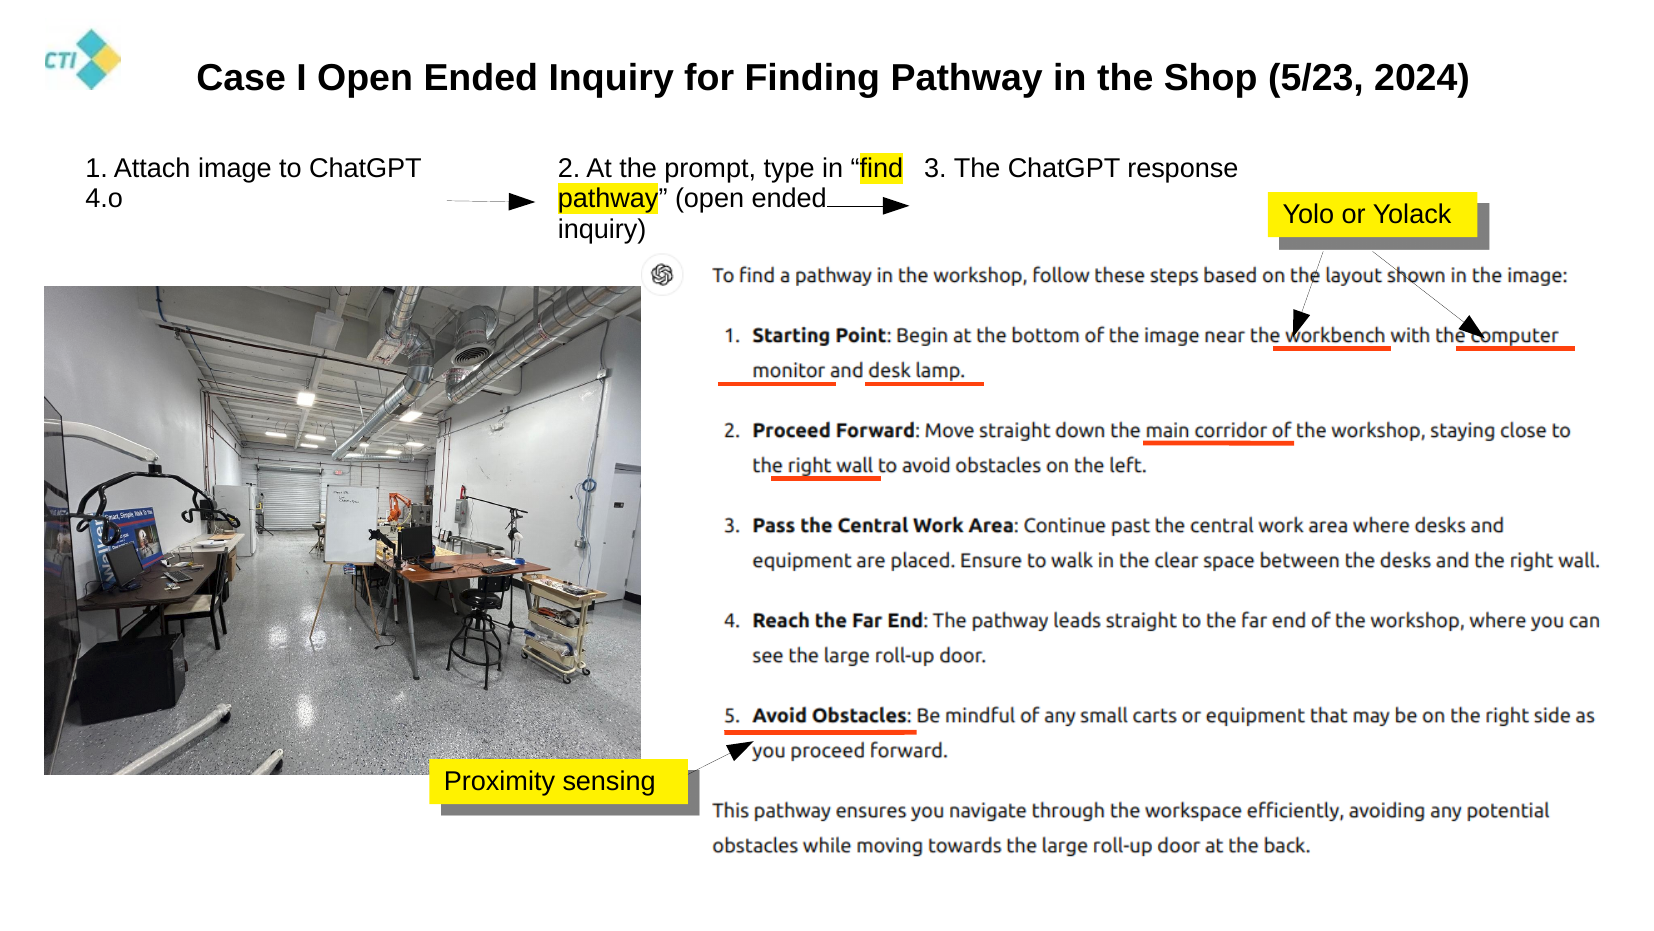

# Case I Open Ended Inquiry for Finding Pathway in the Shop (5/23, 2024)
Accessibility
1. Attach image to ChatGPT 4.o
2. At the prompt, type in “find pathway” (open ended inquiry)
3. The ChatGPT response
Yolo or Yolack
Proximity sensing